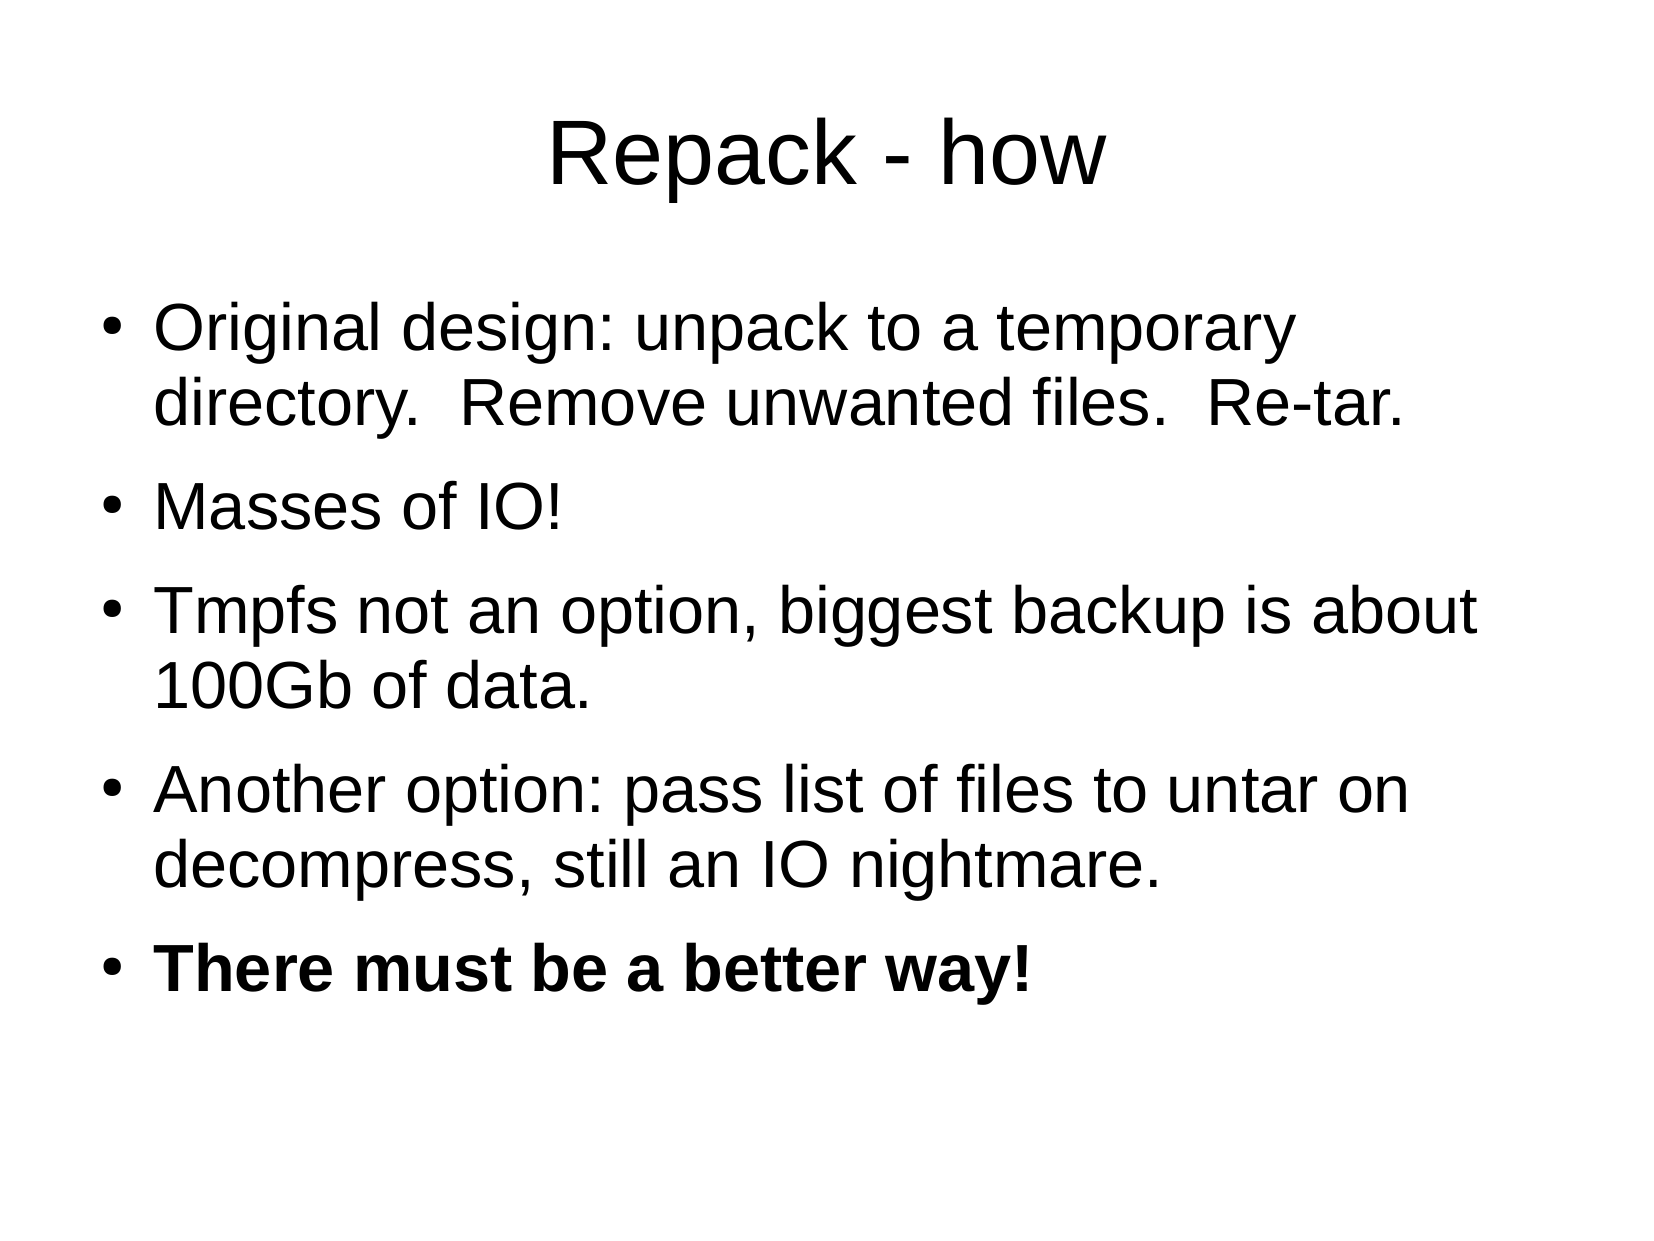

# Repack - how
Original design: unpack to a temporary directory. Remove unwanted files. Re-tar.
Masses of IO!
Tmpfs not an option, biggest backup is about 100Gb of data.
Another option: pass list of files to untar on decompress, still an IO nightmare.
There must be a better way!